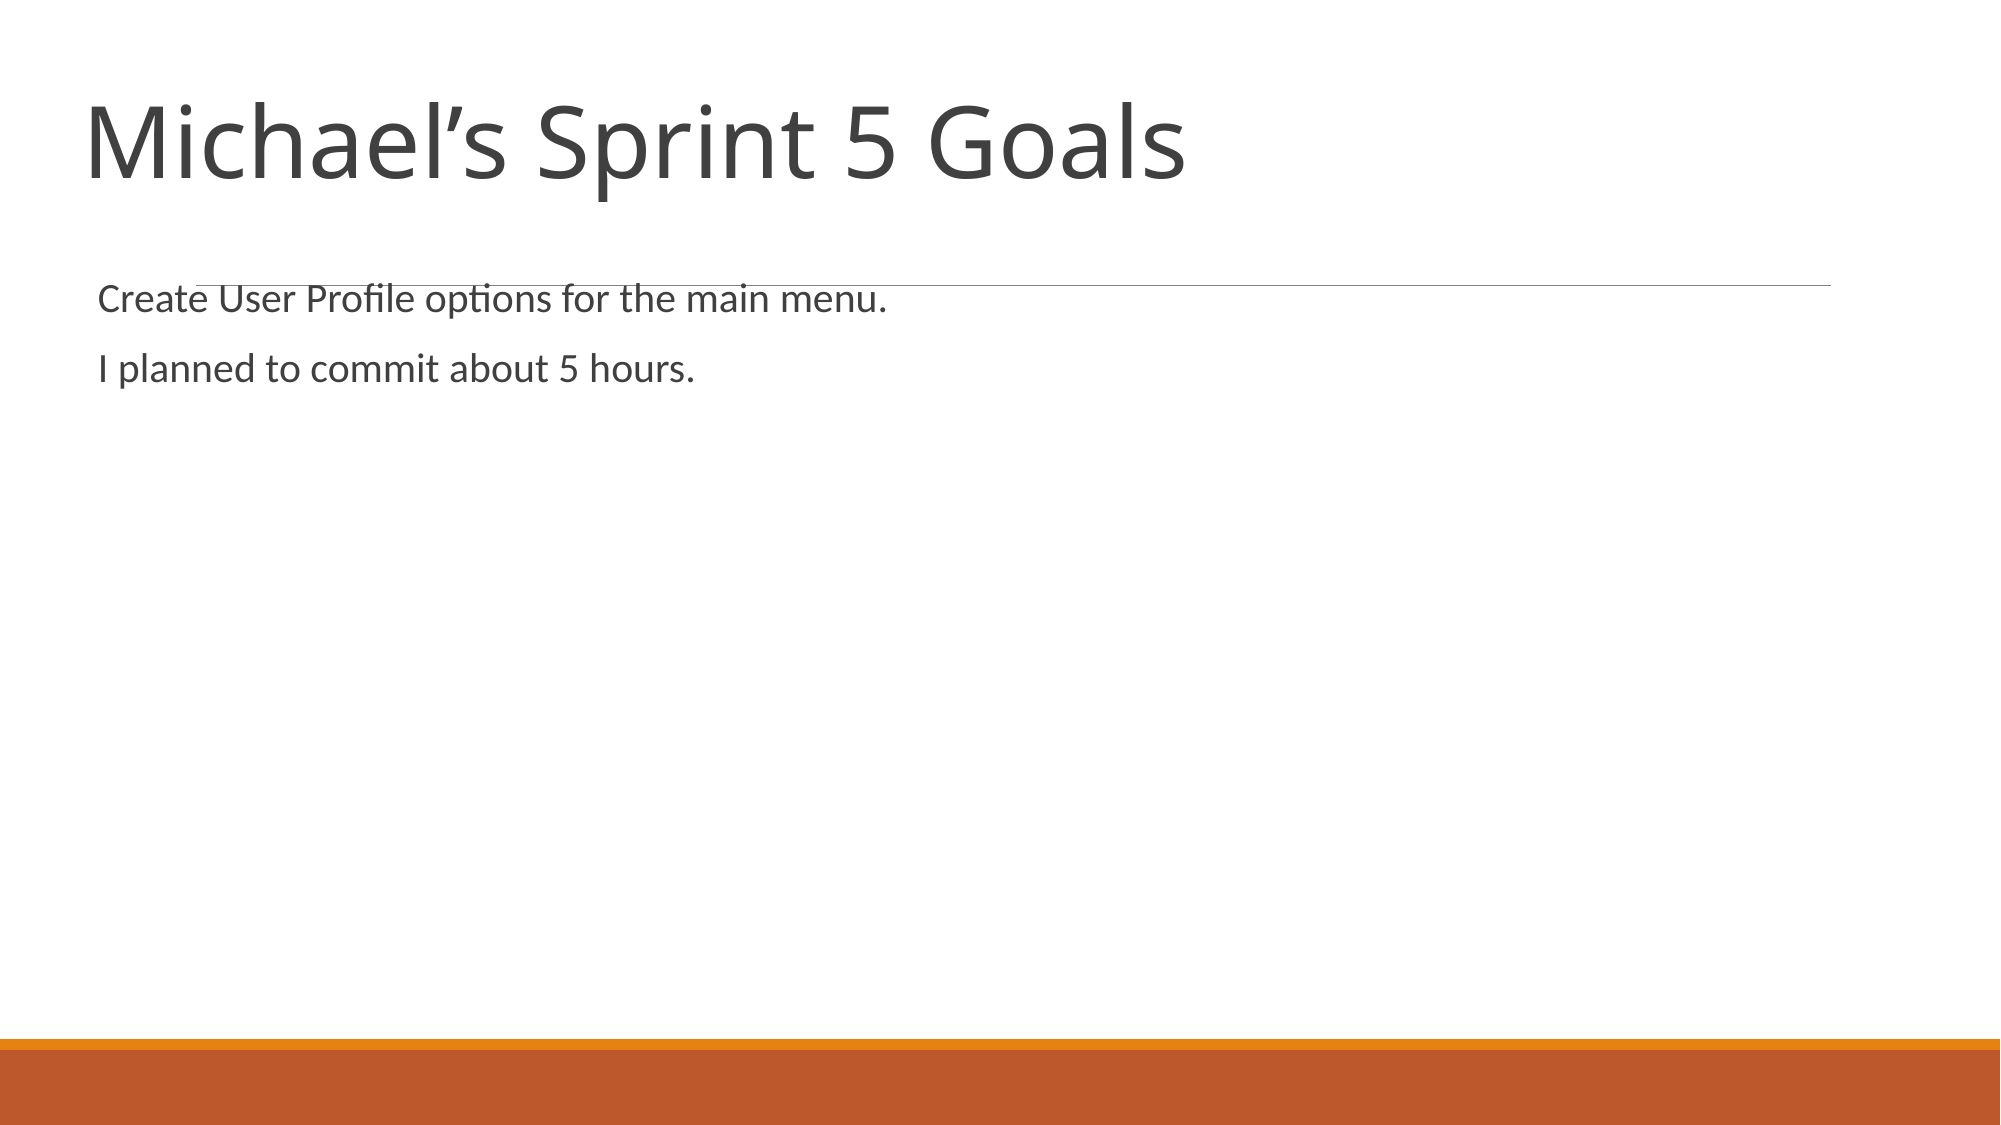

# Michael’s Sprint 5 Goals
Create User Profile options for the main menu.
I planned to commit about 5 hours.